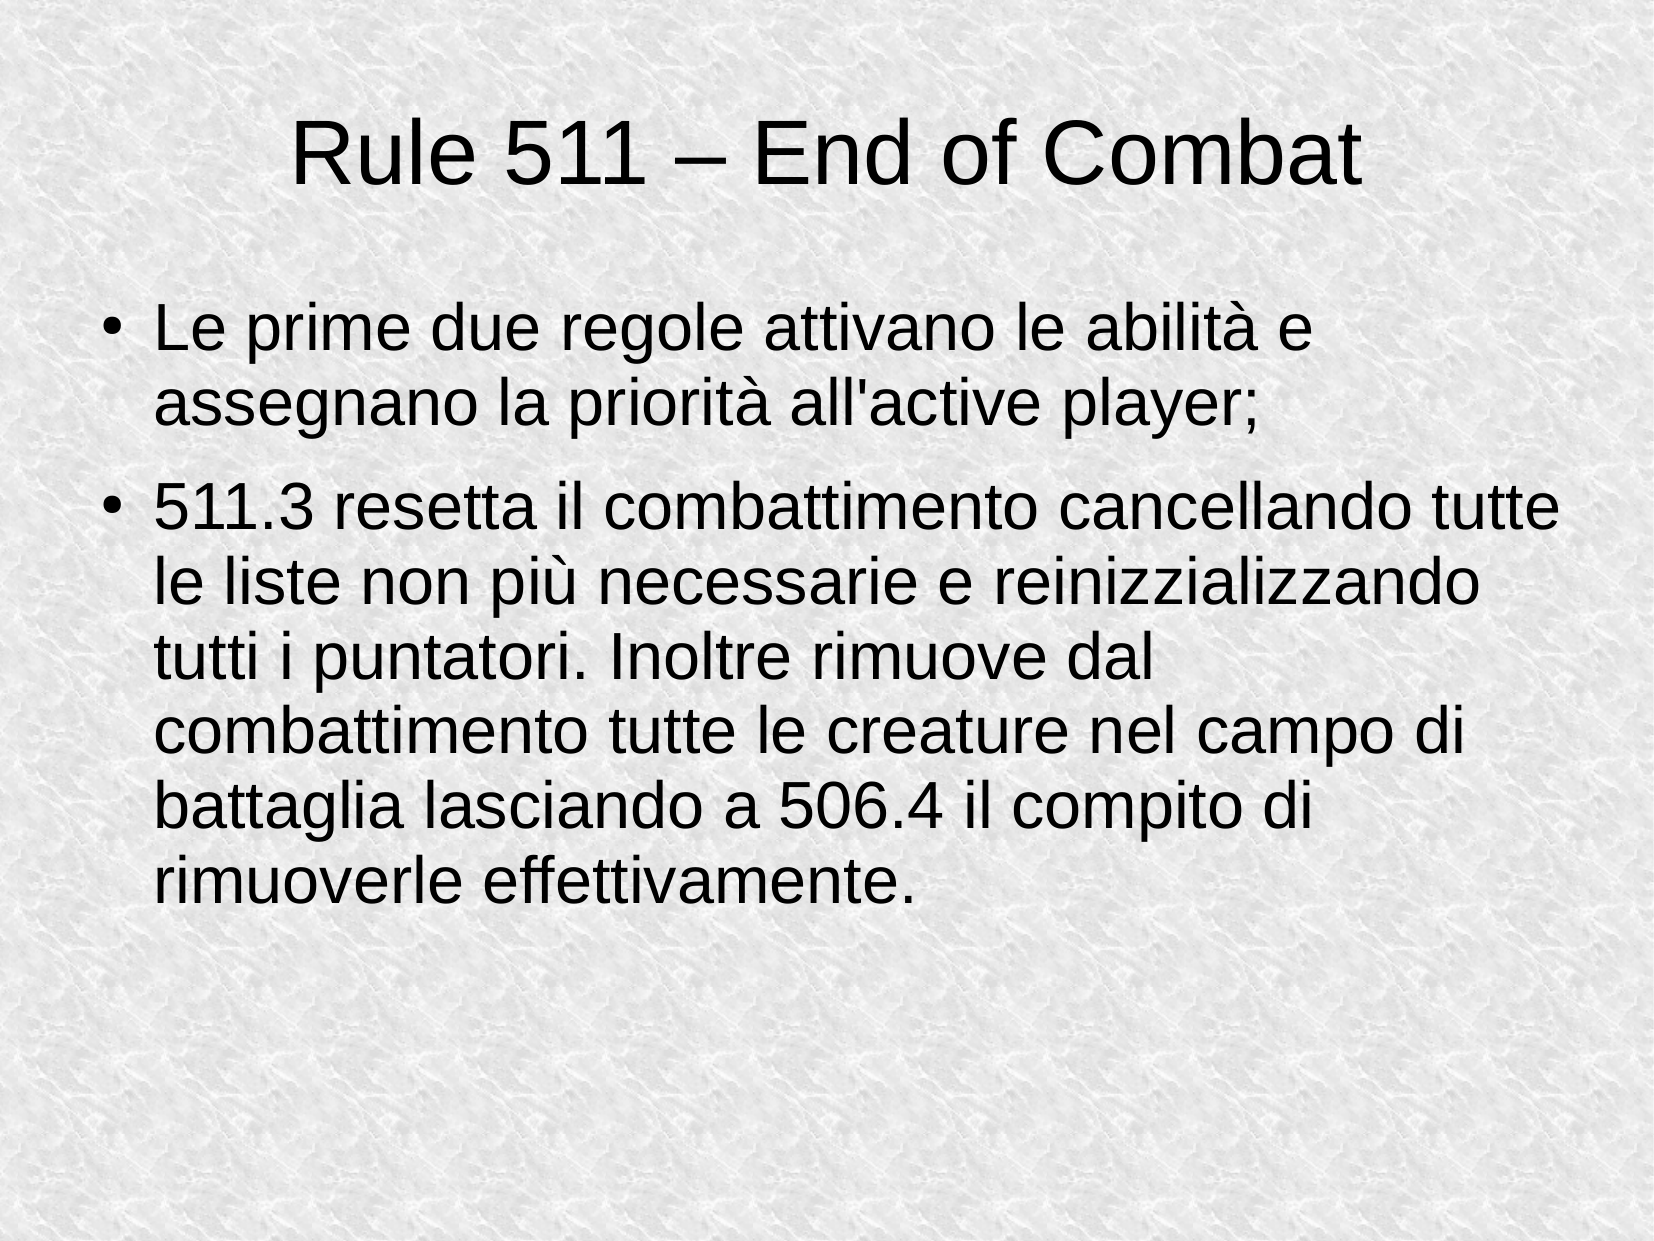

# Rule 511 – End of Combat
Le prime due regole attivano le abilità e assegnano la priorità all'active player;
511.3 resetta il combattimento cancellando tutte le liste non più necessarie e reinizzializzando tutti i puntatori. Inoltre rimuove dal combattimento tutte le creature nel campo di battaglia lasciando a 506.4 il compito di rimuoverle effettivamente.